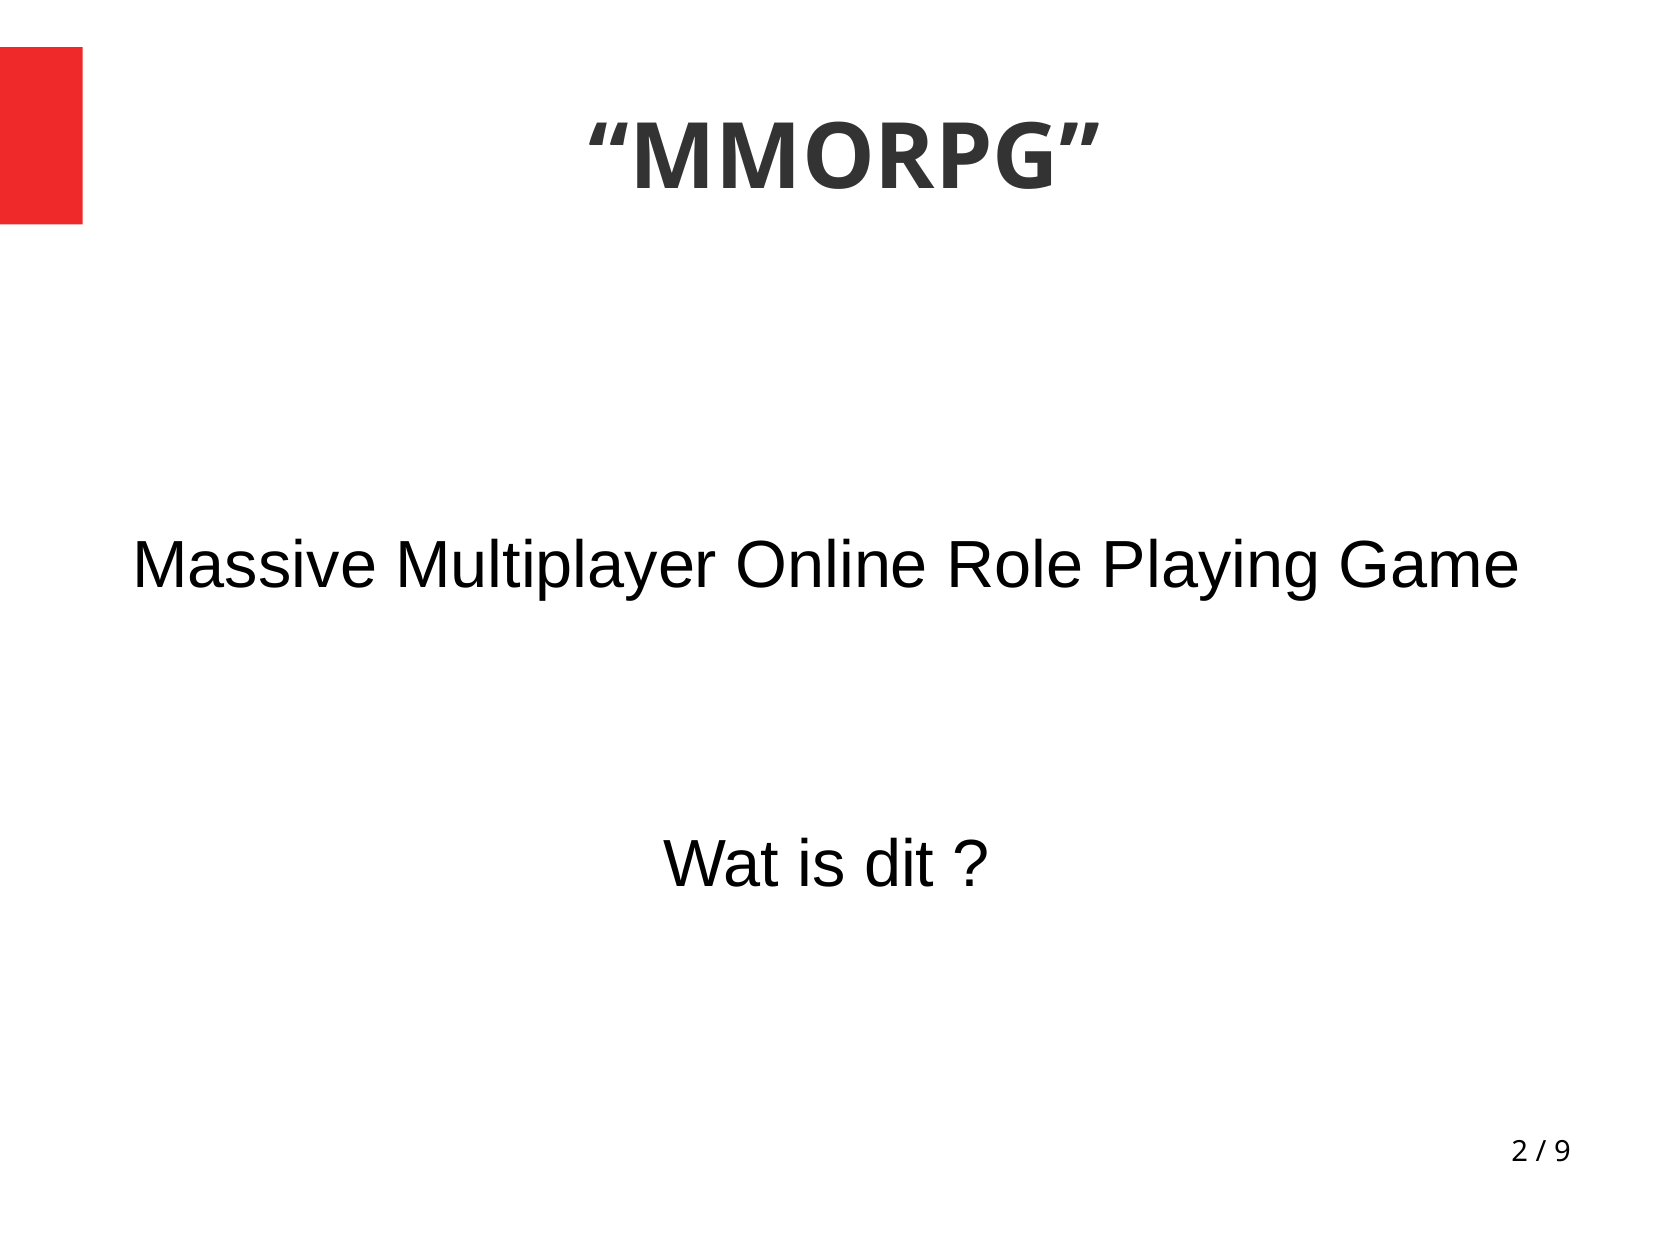

# “MMORPG”
Massive Multiplayer Online Role Playing Game
Wat is dit ?
2